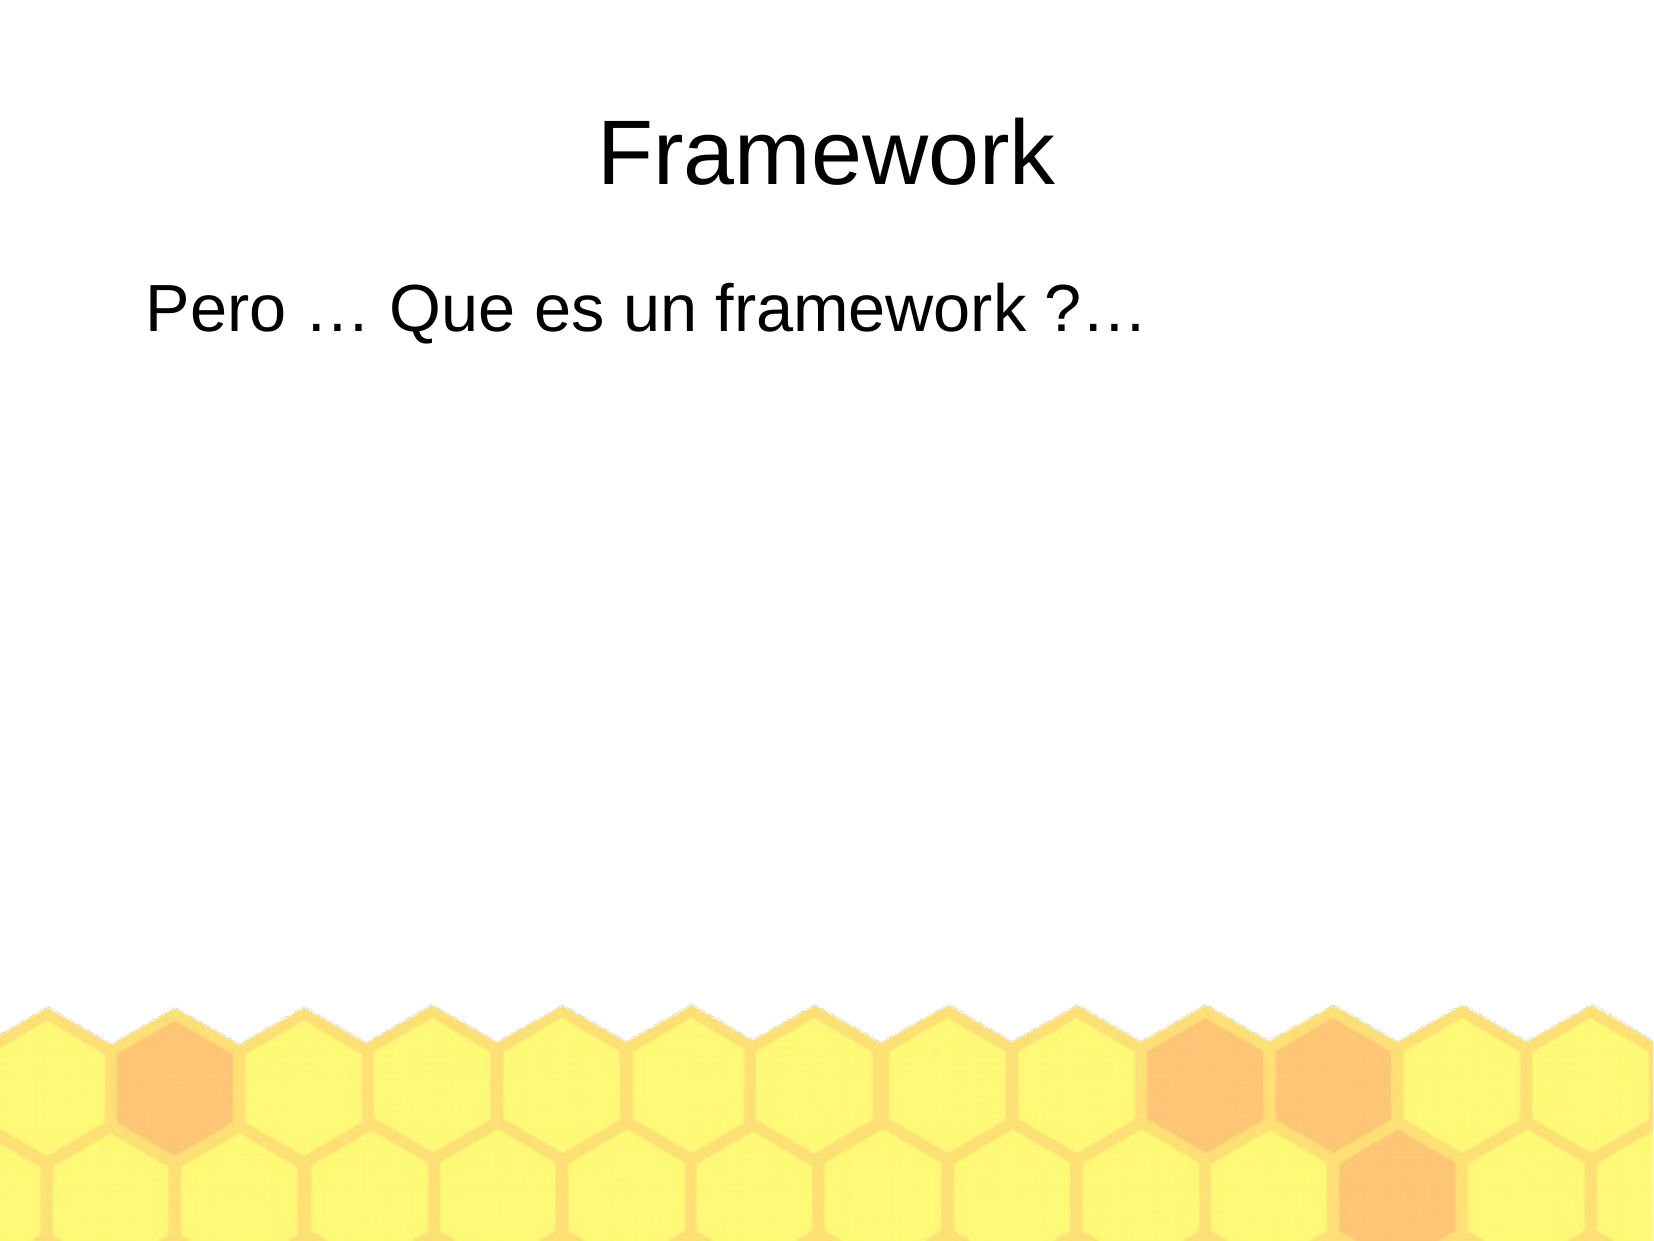

# Framework
Pero … Que es un framework ?…